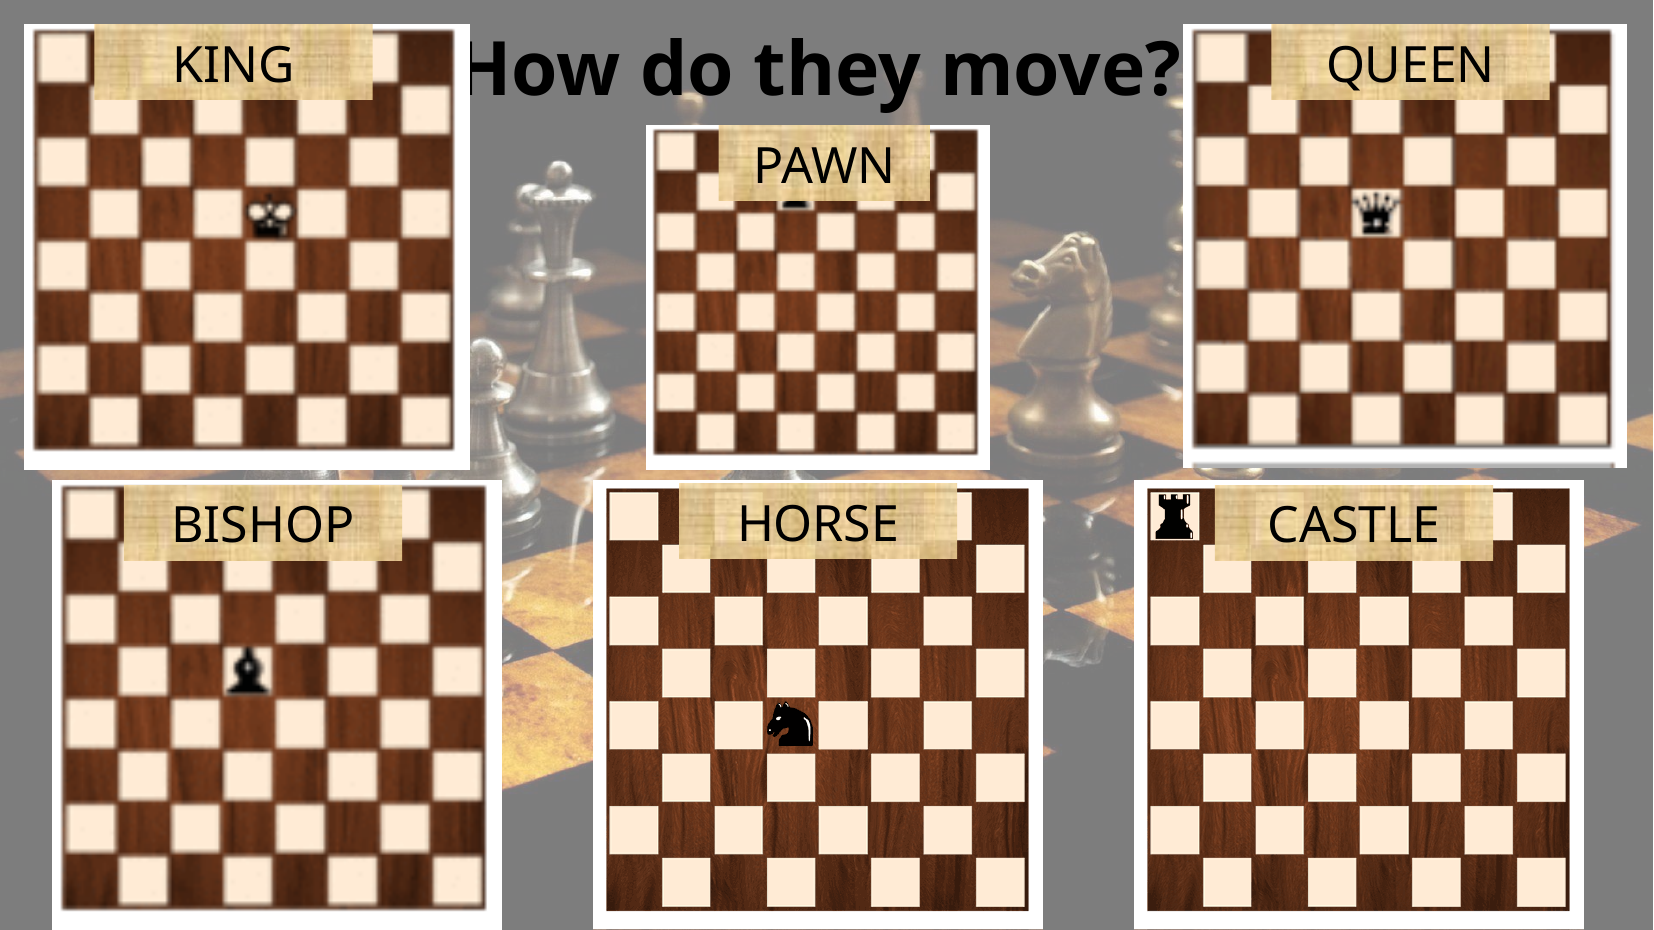

# How do they move?
KING
QUEEN
PAWN
HORSE
BISHOP
CASTLE